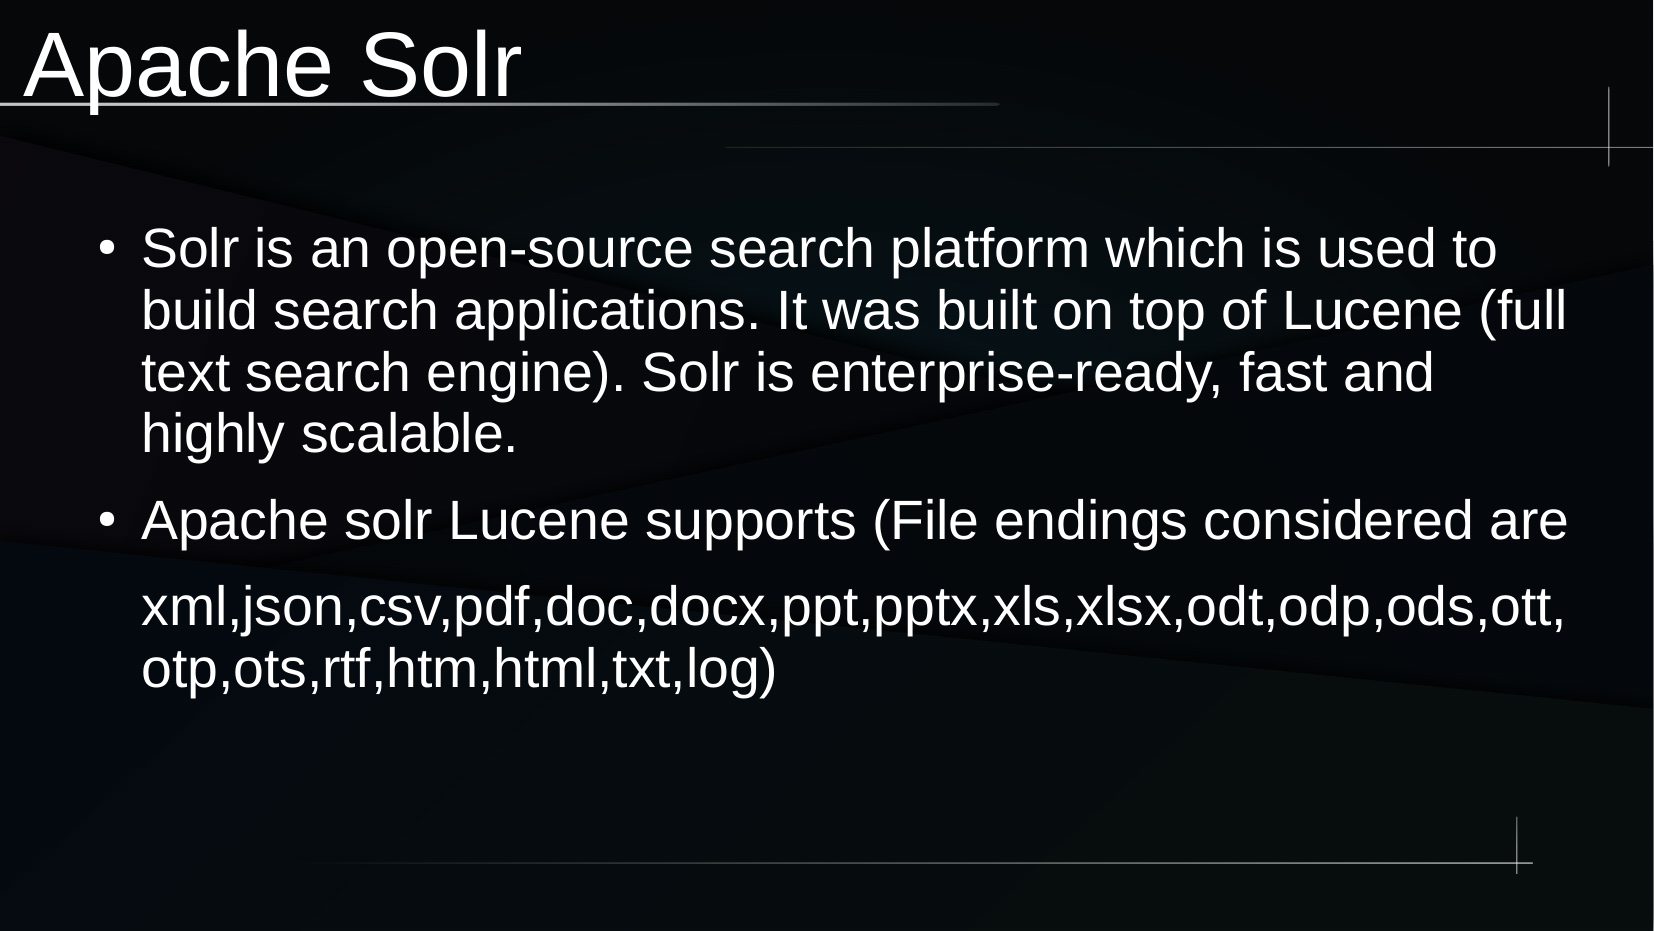

# Apache Solr
Solr is an open-source search platform which is used to build search applications. It was built on top of Lucene (full text search engine). Solr is enterprise-ready, fast and highly scalable.
Apache solr Lucene supports (File endings considered are
xml,json,csv,pdf,doc,docx,ppt,pptx,xls,xlsx,odt,odp,ods,ott,otp,ots,rtf,htm,html,txt,log)